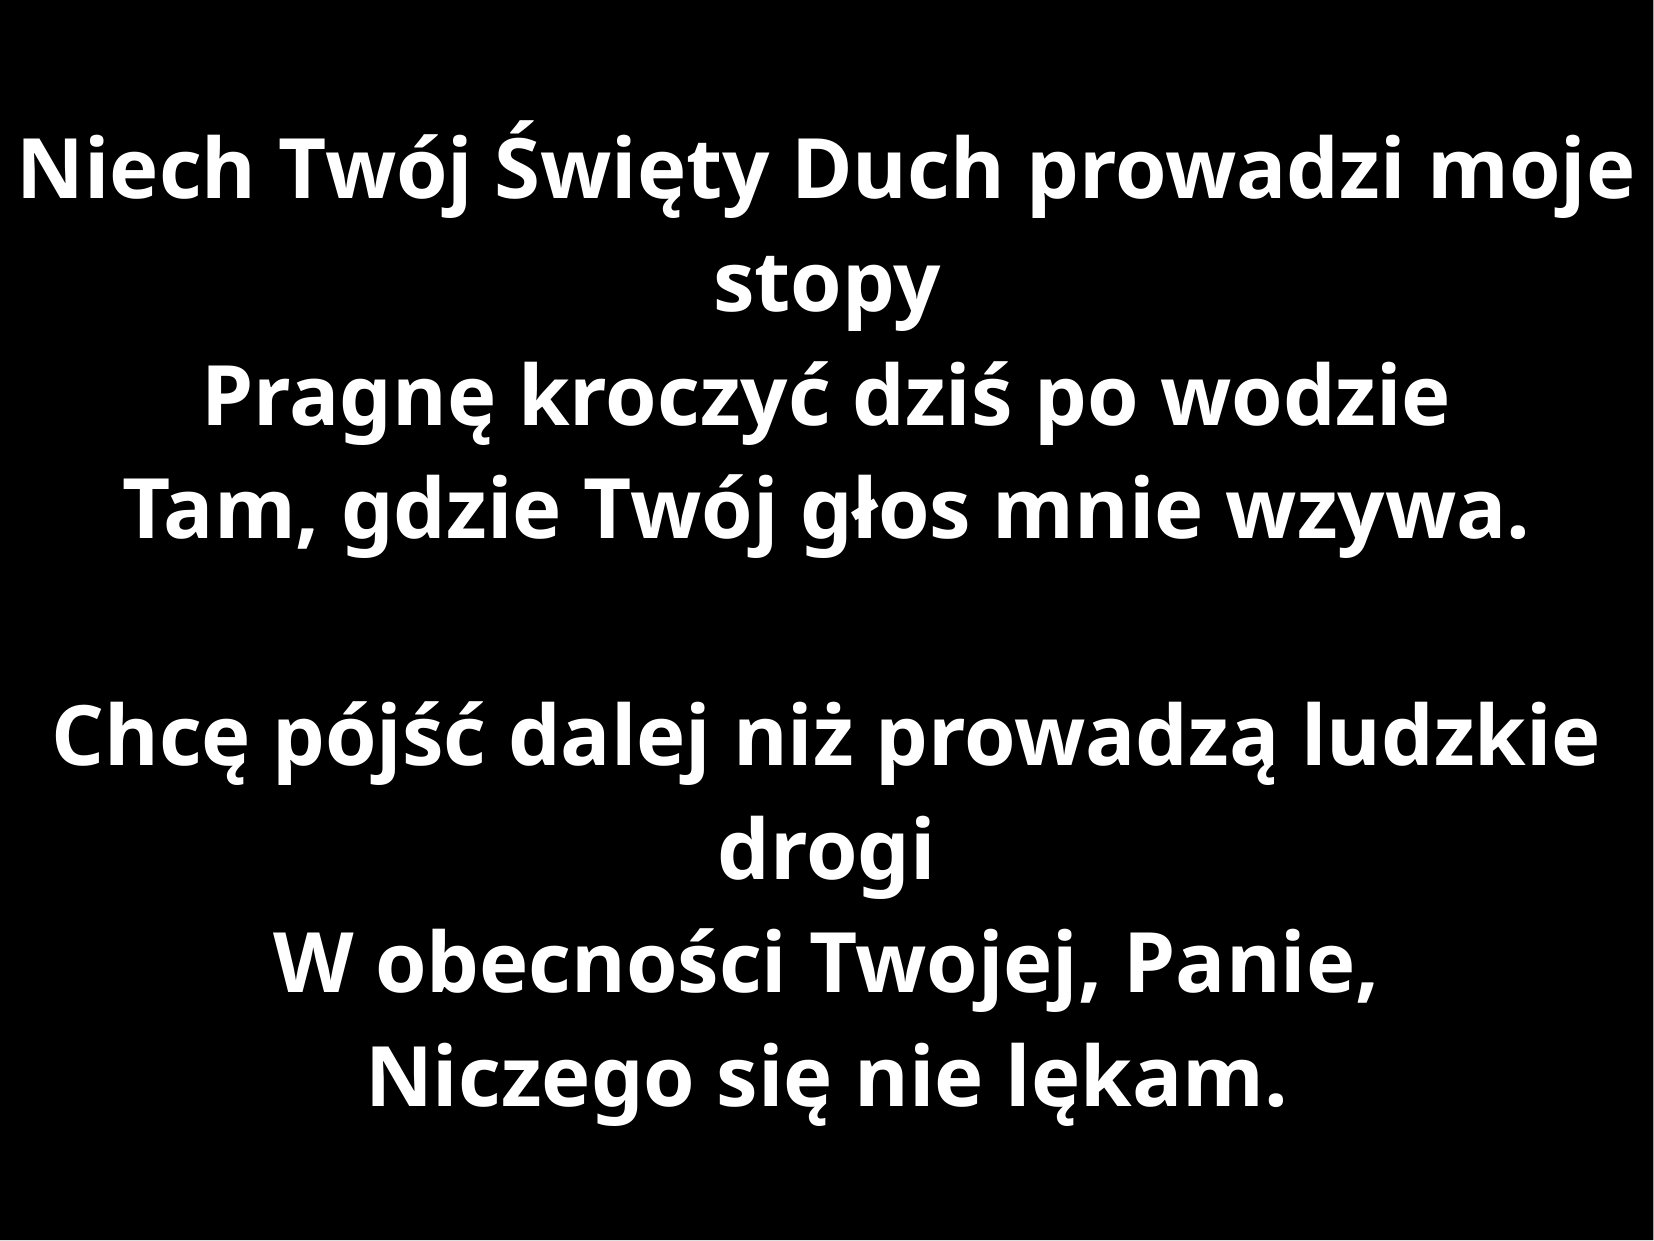

# Niech Twój Święty Duch prowadzi moje stopy Pragnę kroczyć dziś po wodzie Tam, gdzie Twój głos mnie wzywa. Chcę pójść dalej niż prowadzą ludzkie drogi W obecności Twojej, Panie, Niczego się nie lękam.